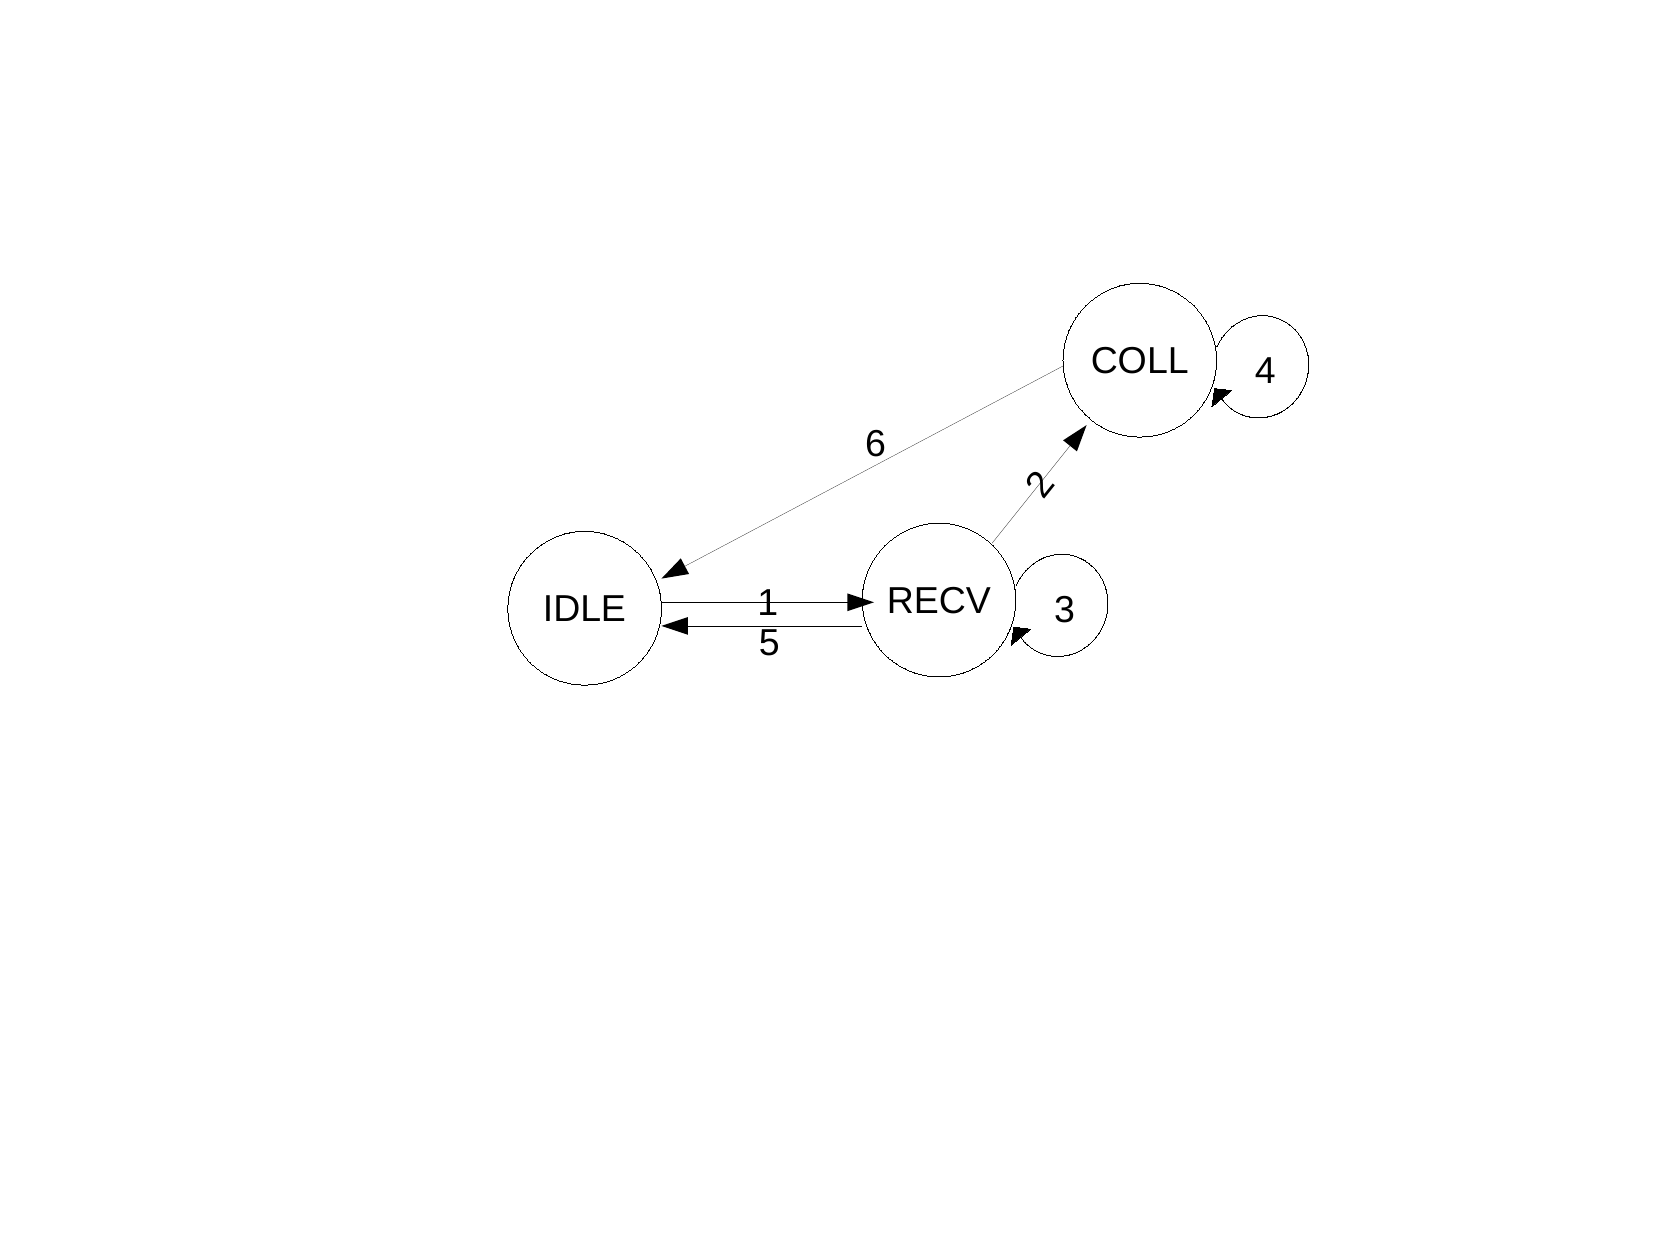

COLL
4
6
2
RECV
IDLE
3
1
5